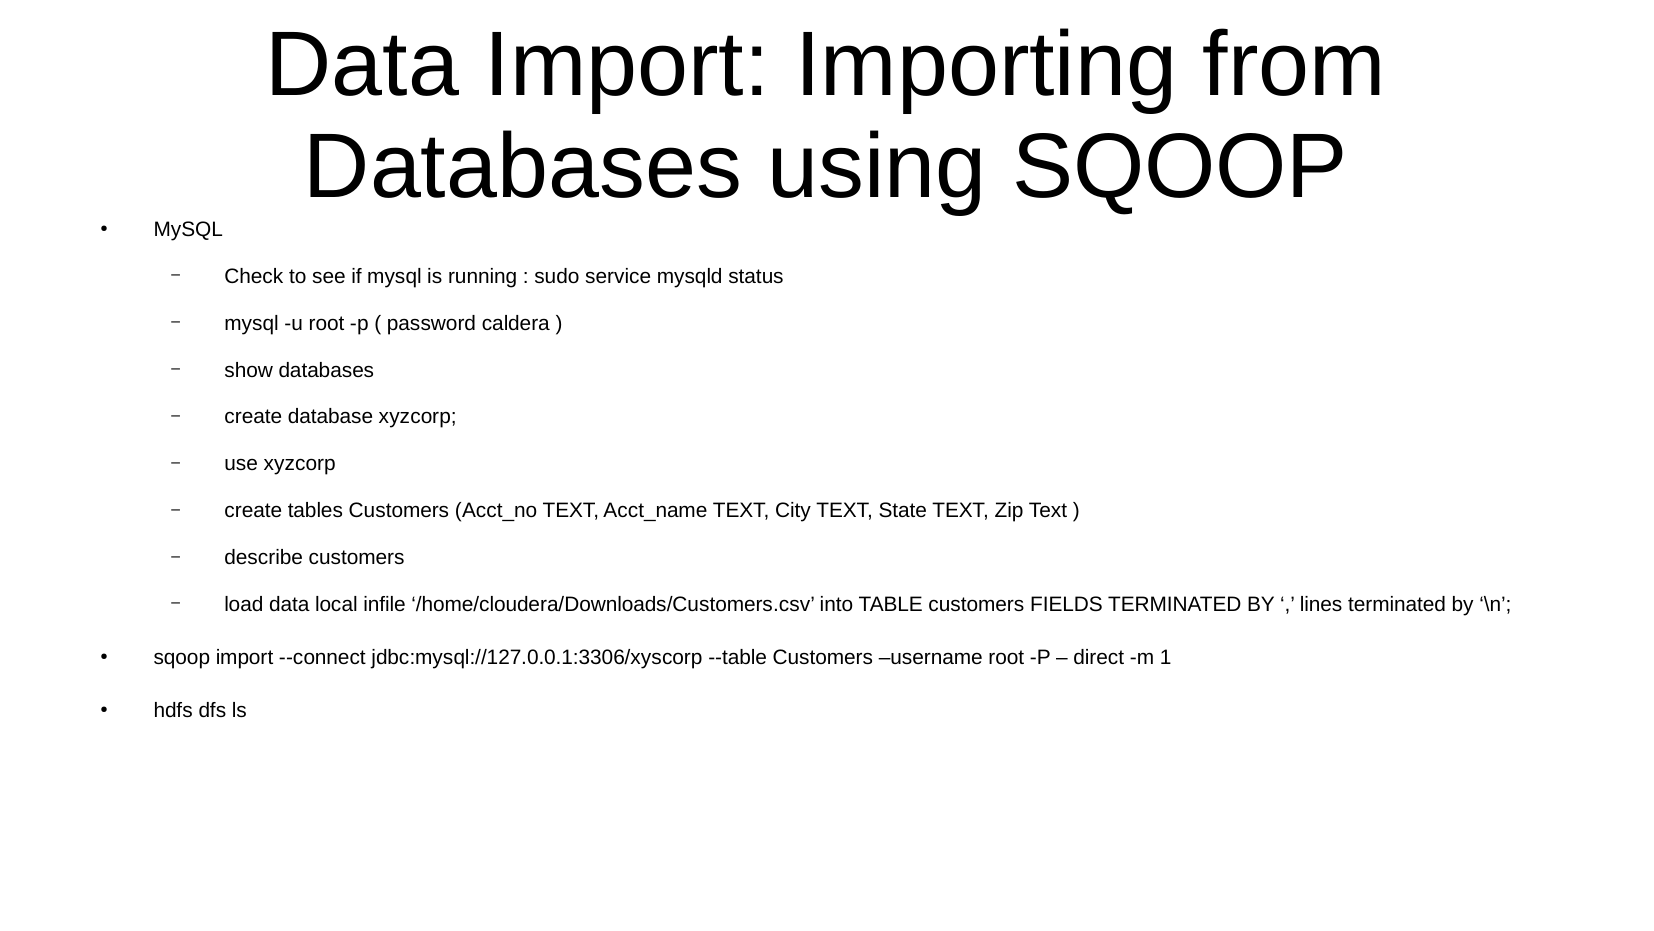

# Data Import: Importing from Databases using SQOOP
MySQL
Check to see if mysql is running : sudo service mysqld status
mysql -u root -p ( password caldera )
show databases
create database xyzcorp;
use xyzcorp
create tables Customers (Acct_no TEXT, Acct_name TEXT, City TEXT, State TEXT, Zip Text )
describe customers
load data local infile ‘/home/cloudera/Downloads/Customers.csv’ into TABLE customers FIELDS TERMINATED BY ‘,’ lines terminated by ‘\n’;
sqoop import --connect jdbc:mysql://127.0.0.1:3306/xyscorp --table Customers –username root -P – direct -m 1
hdfs dfs ls